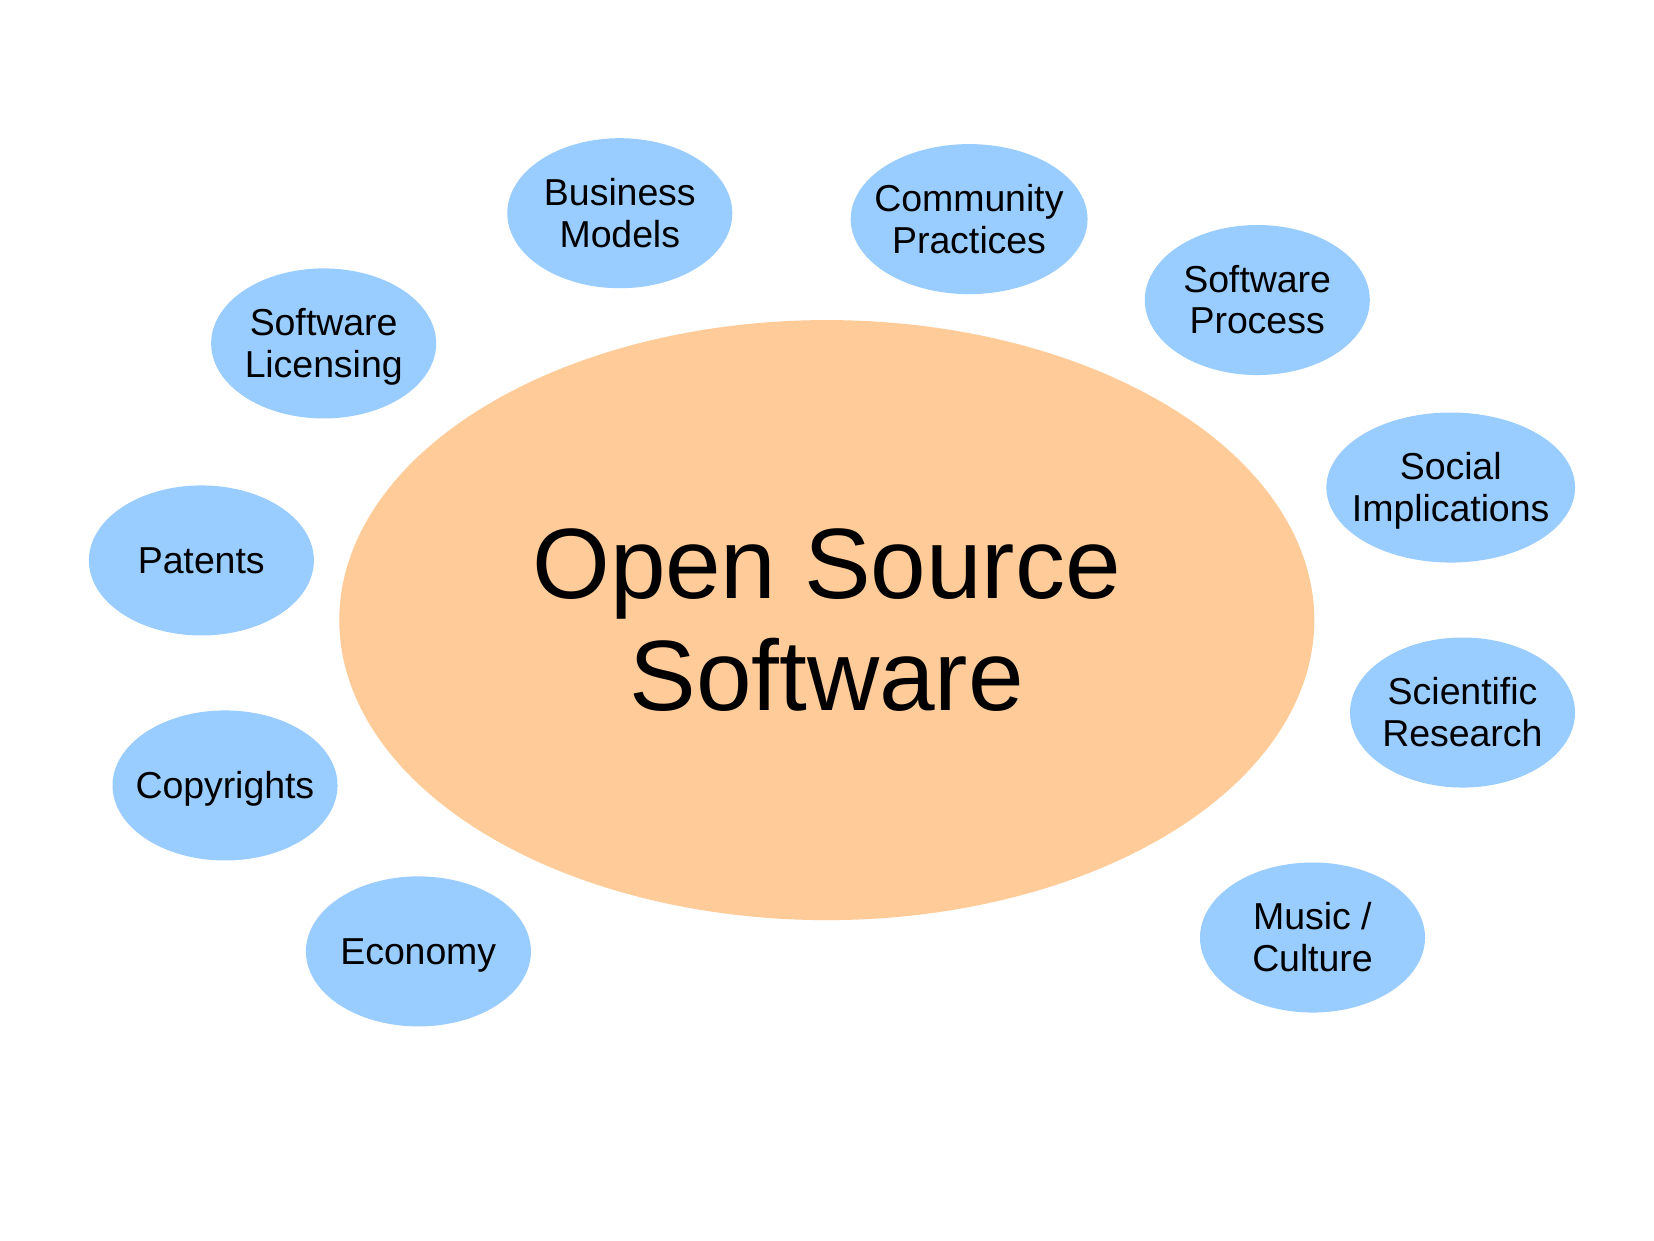

Business
Models
Community
Practices
Software
Process
Software
Licensing
Open Source
Software
Social
Implications
Patents
Scientific
Research
Copyrights
Music /
Culture
Economy